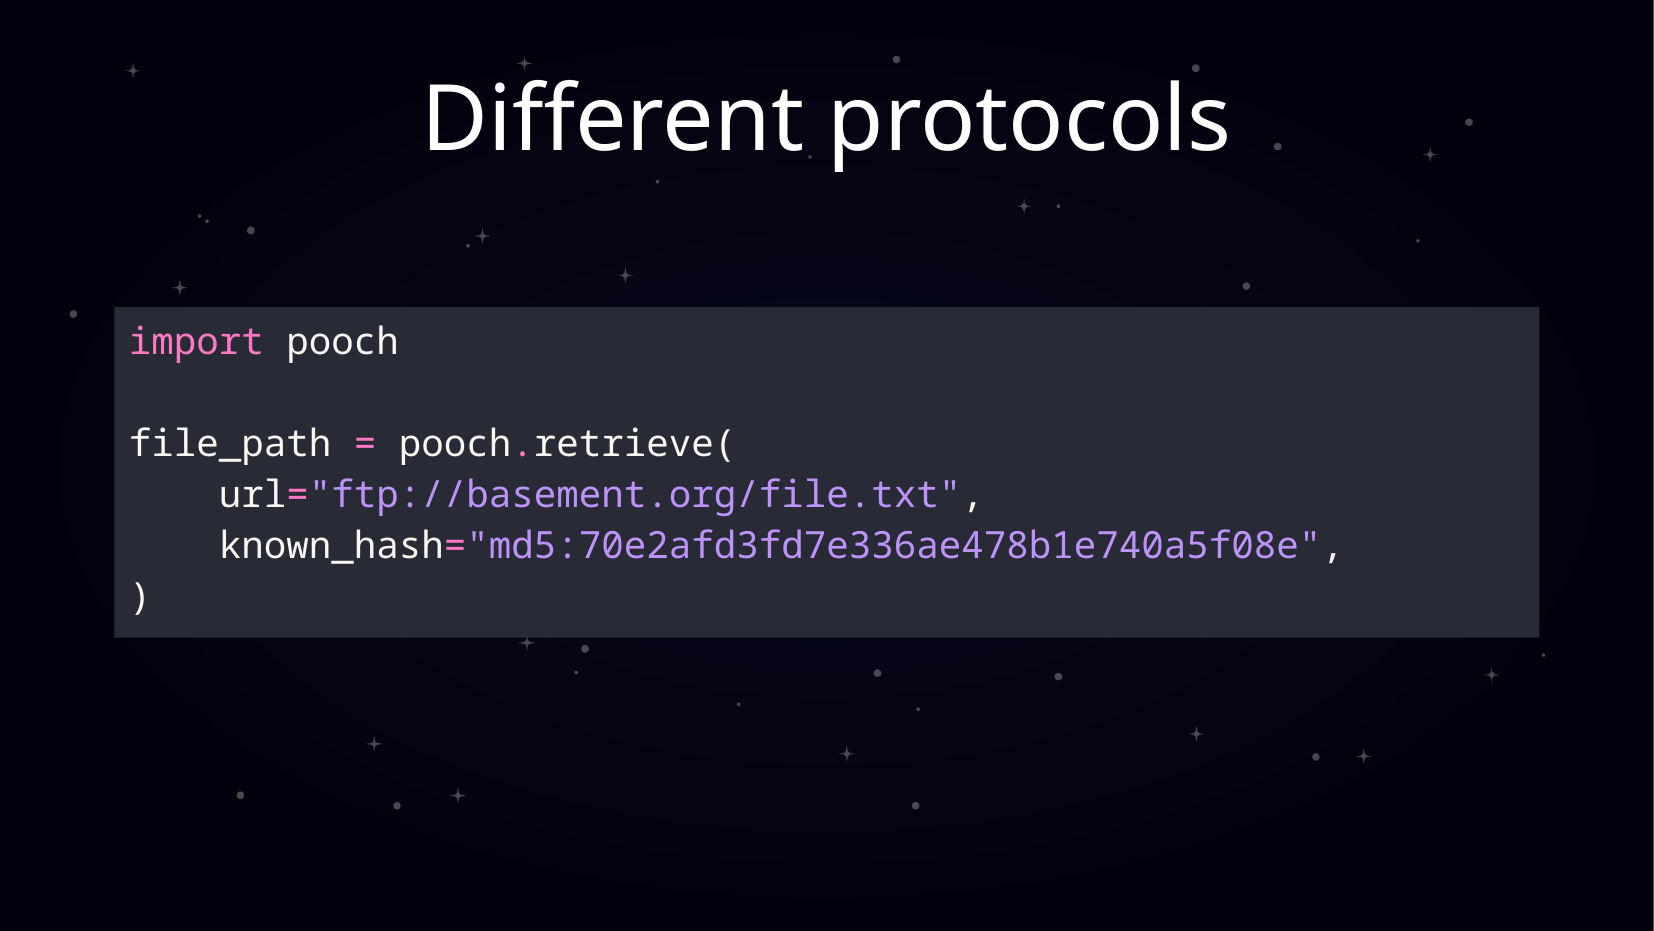

# Different protocols
import pooch
file_path = pooch.retrieve(
 url="ftp://basement.org/file.txt",
 known_hash="md5:70e2afd3fd7e336ae478b1e740a5f08e",
)